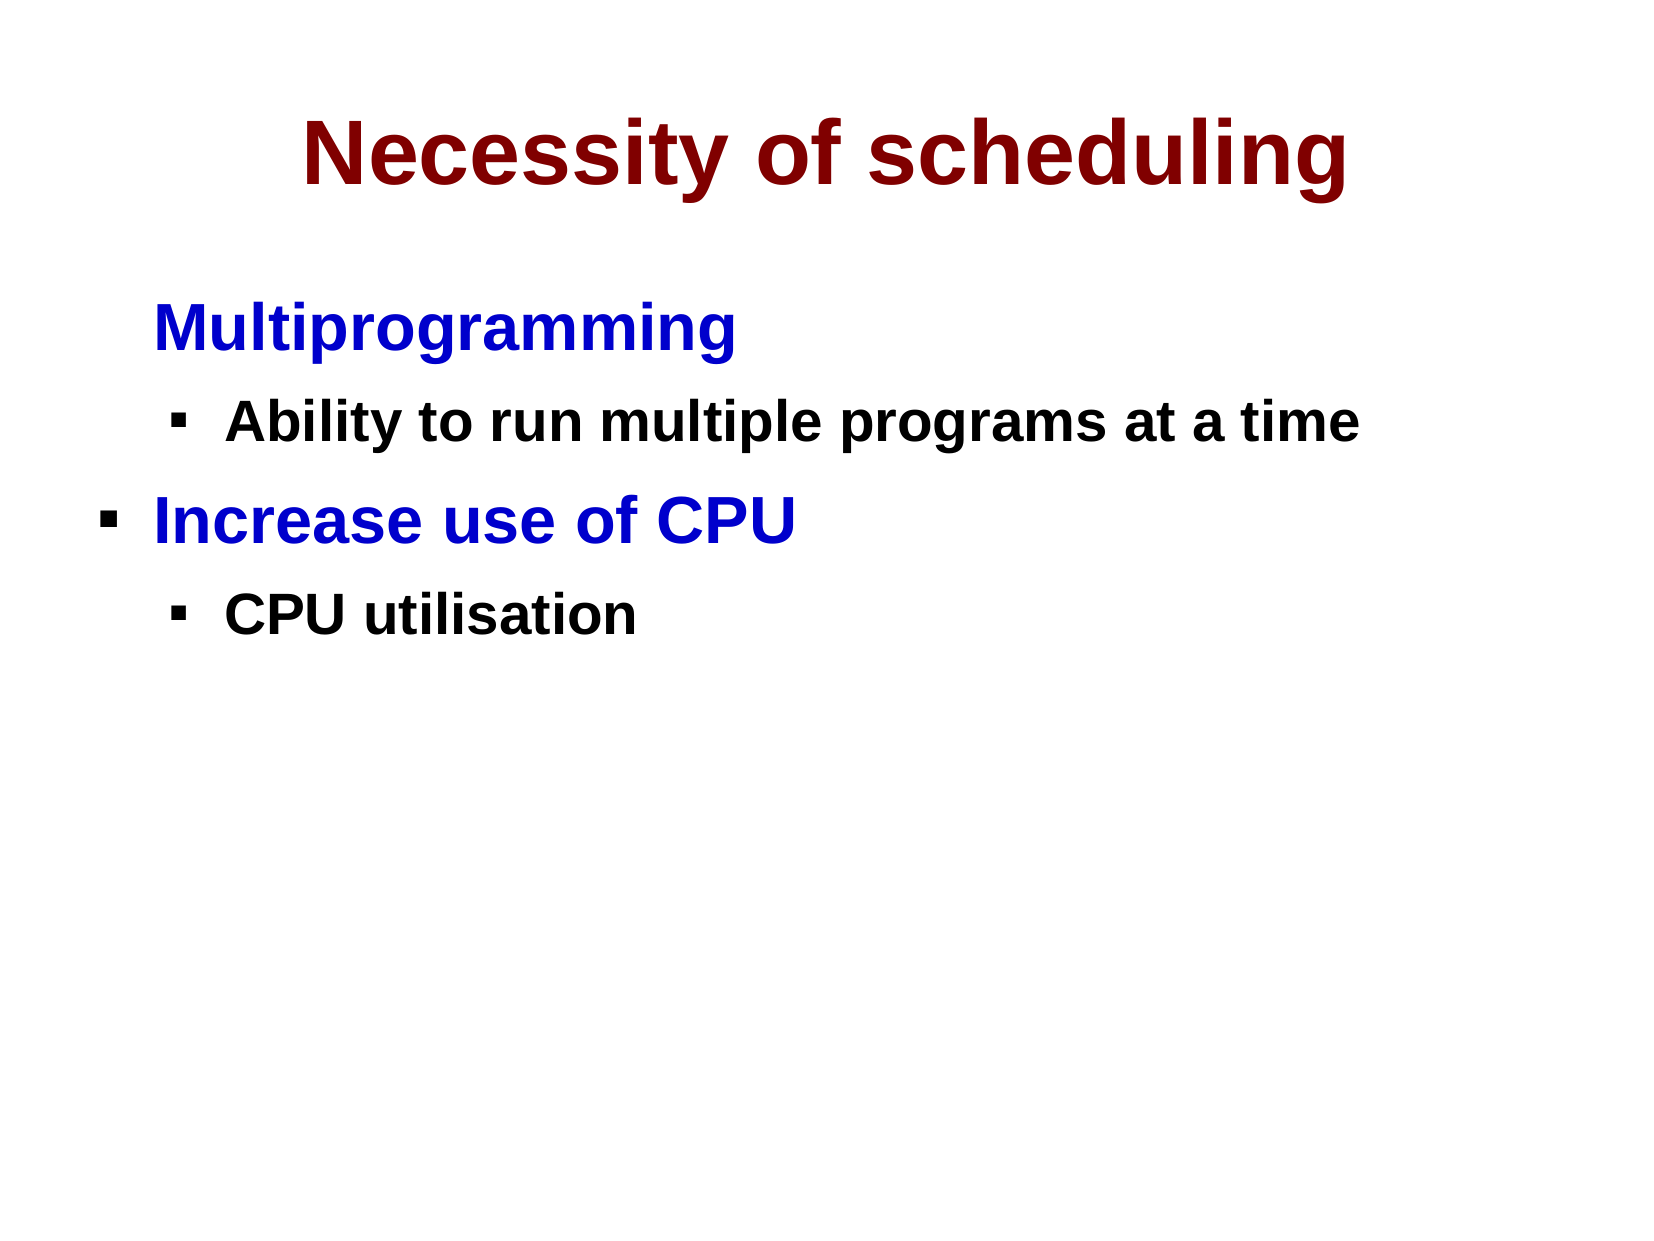

# Necessity of scheduling
Multiprogramming
Ability to run multiple programs at a time
Increase use of CPU
CPU utilisation